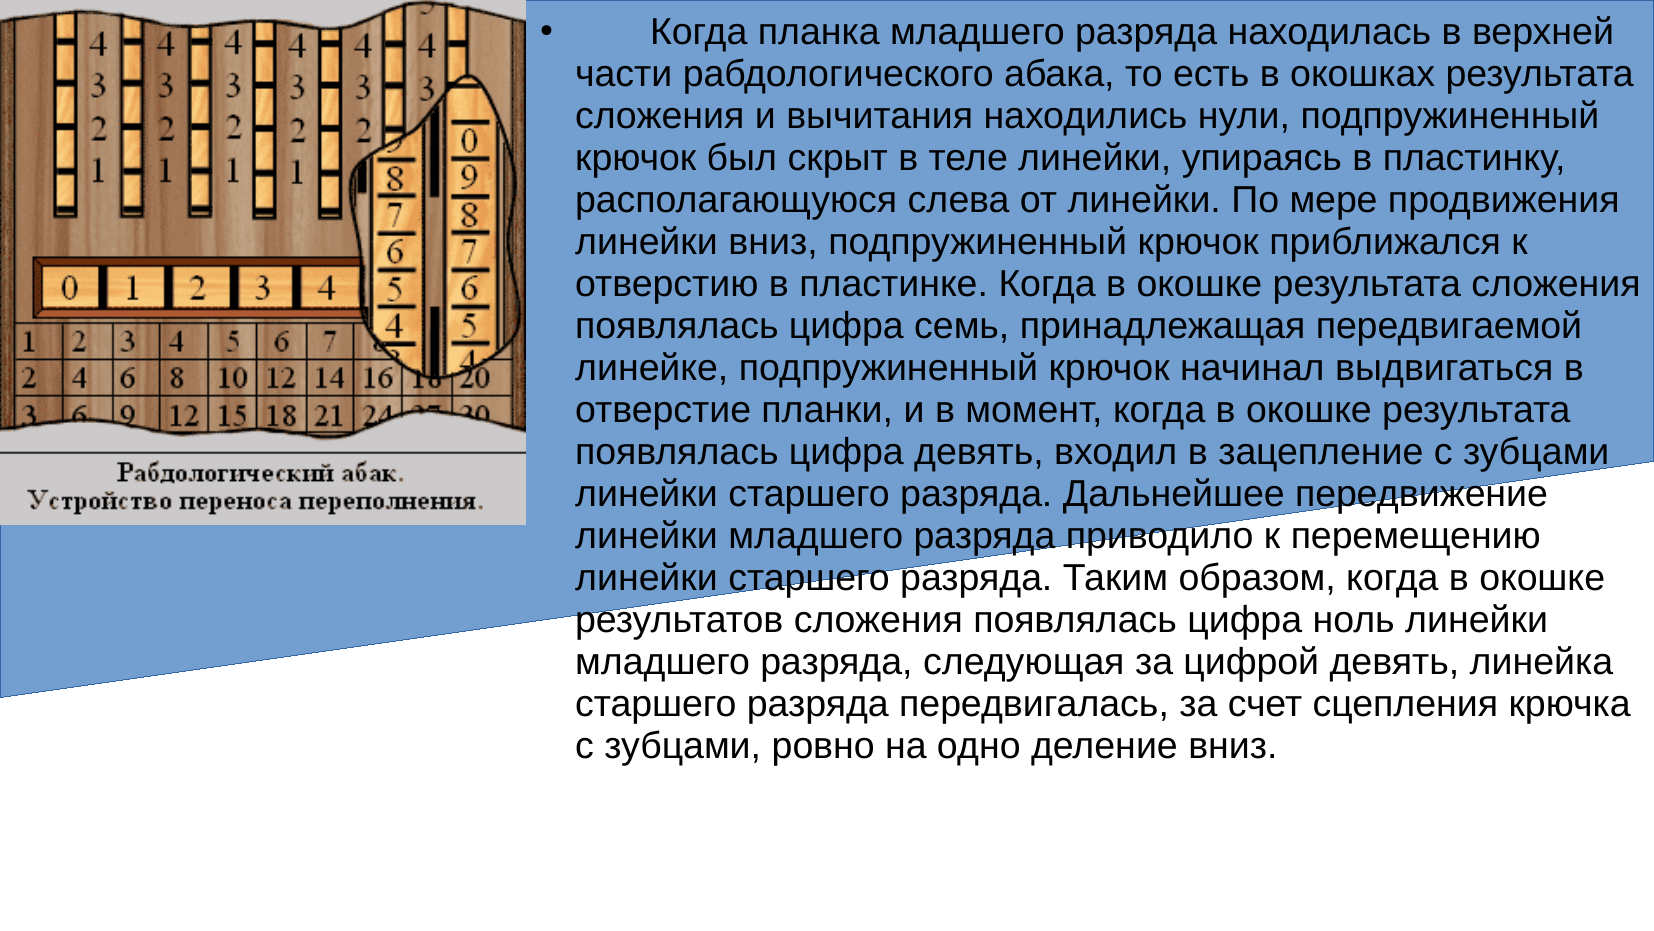

Когда планка младшего разряда находилась в верхней части рабдологического абака, то есть в окошках результата сложения и вычитания находились нули, подпружиненный крючок был скрыт в теле линейки, упираясь в пластинку, располагающуюся слева от линейки. По мере продвижения линейки вниз, подпружиненный крючок приближался к отверстию в пластинке. Когда в окошке результата сложения появлялась цифра семь, принадлежащая передвигаемой линейке, подпружиненный крючок начинал выдвигаться в отверстие планки, и в момент, когда в окошке результата появлялась цифра девять, входил в зацепление с зубцами линейки старшего разряда. Дальнейшее передвижение линейки младшего разряда приводило к перемещению линейки старшего разряда. Таким образом, когда в окошке результатов сложения появлялась цифра ноль линейки младшего разряда, следующая за цифрой девять, линейка старшего разряда передвигалась, за счет сцепления крючка с зубцами, ровно на одно деление вниз.